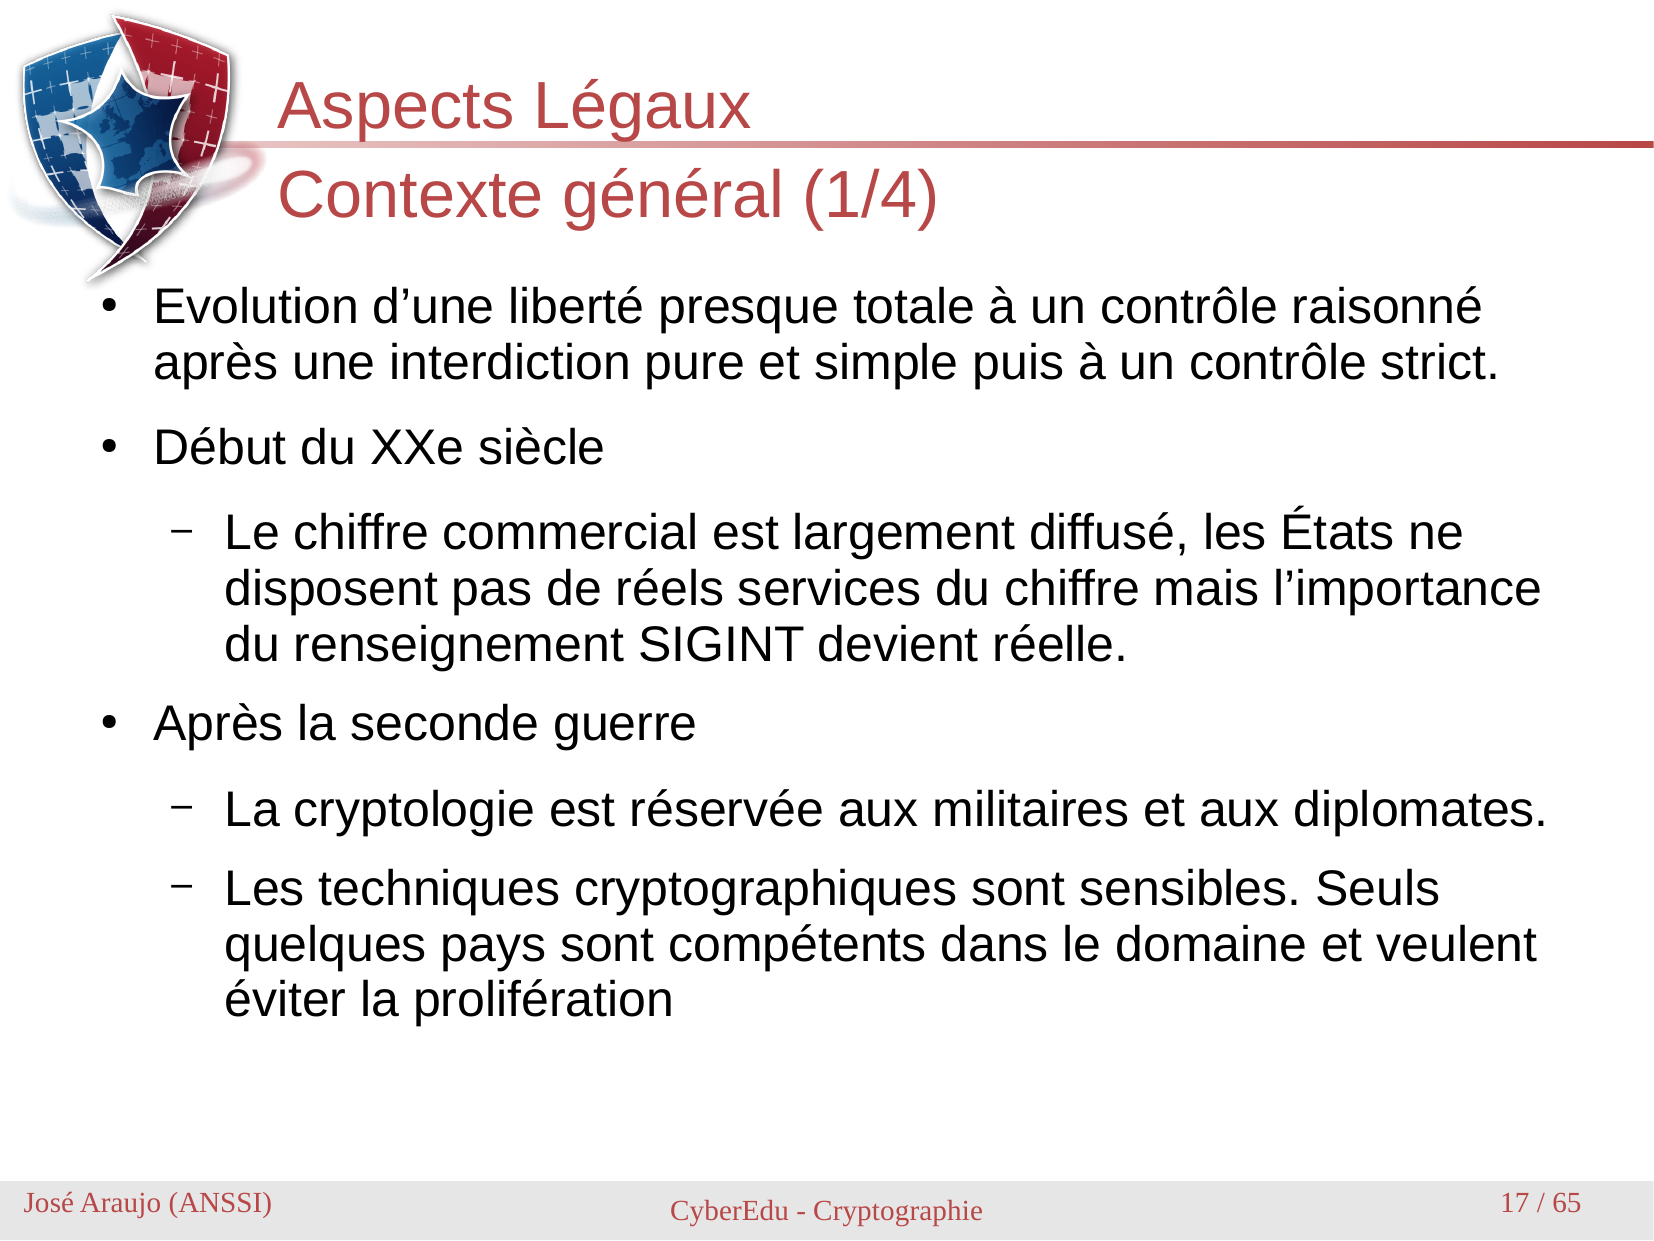

# Aspects Légaux Contexte général (1/4)
Evolution d’une liberté presque totale à un contrôle raisonné après une interdiction pure et simple puis à un contrôle strict.
Début du XXe siècle
Le chiffre commercial est largement diffusé, les États ne disposent pas de réels services du chiffre mais l’importance du renseignement SIGINT devient réelle.
Après la seconde guerre
La cryptologie est réservée aux militaires et aux diplomates.
Les techniques cryptographiques sont sensibles. Seuls quelques pays sont compétents dans le domaine et veulent éviter la prolifération